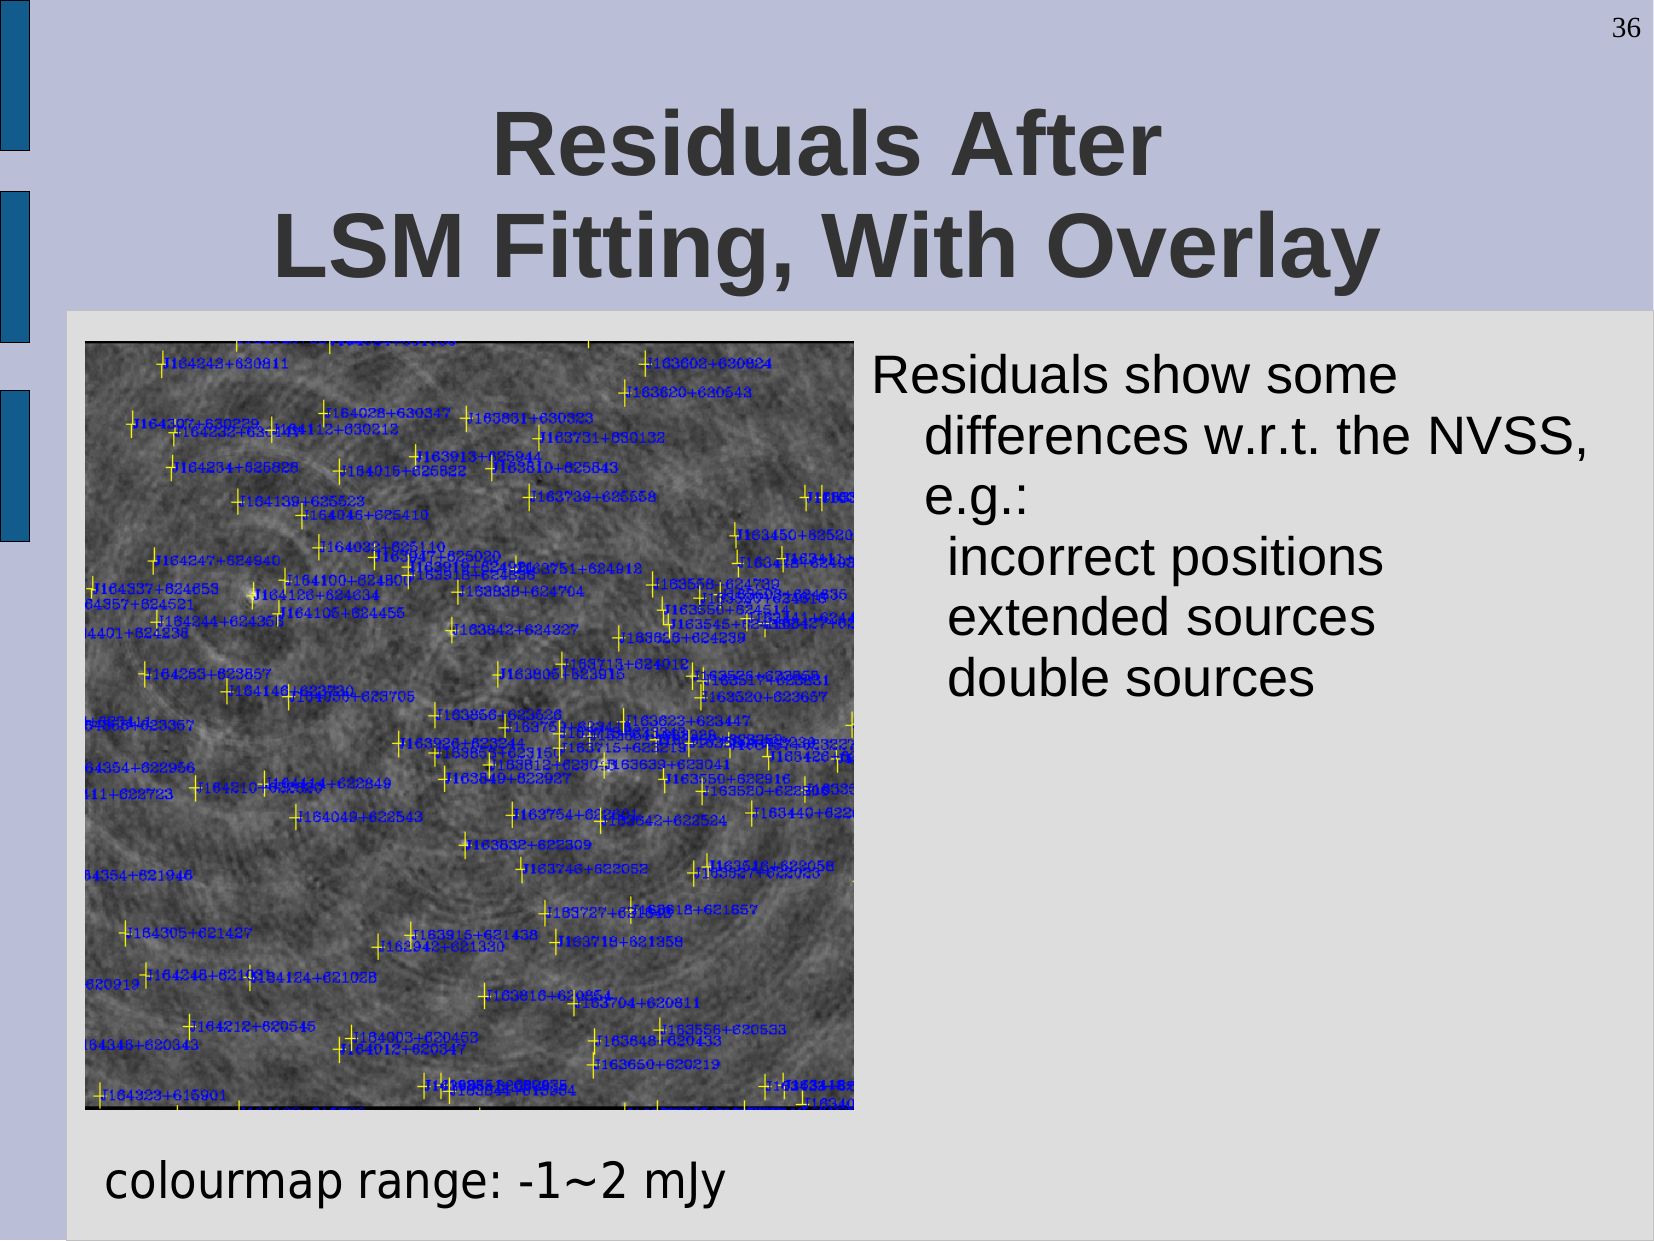

36
# Residuals After LSM Fitting, With Overlay
Residuals show some differences w.r.t. the NVSS, e.g.:
incorrect positions
extended sources
double sources
colourmap range: -1~2 mJy